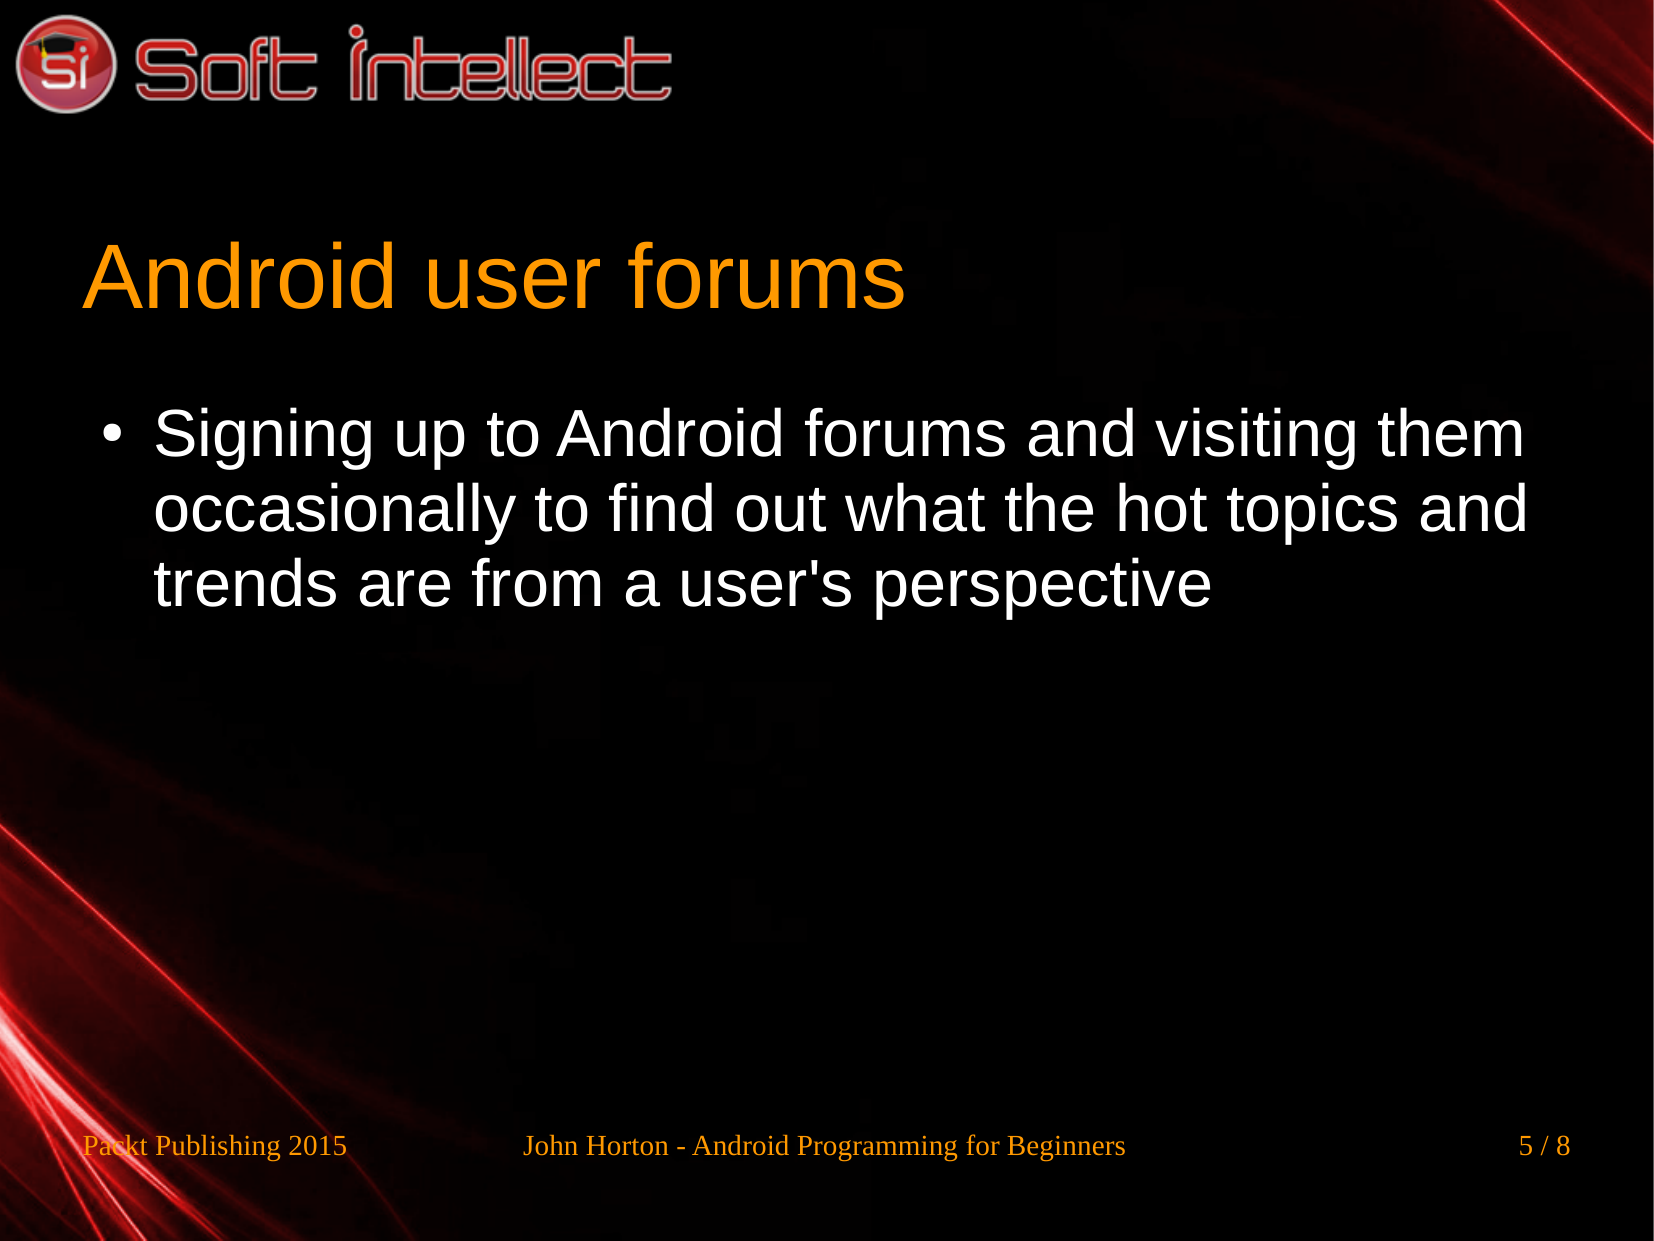

# Android user forums
Signing up to Android forums and visiting them occasionally to find out what the hot topics and trends are from a user's perspective
Packt Publishing 2015
John Horton - Android Programming for Beginners
5